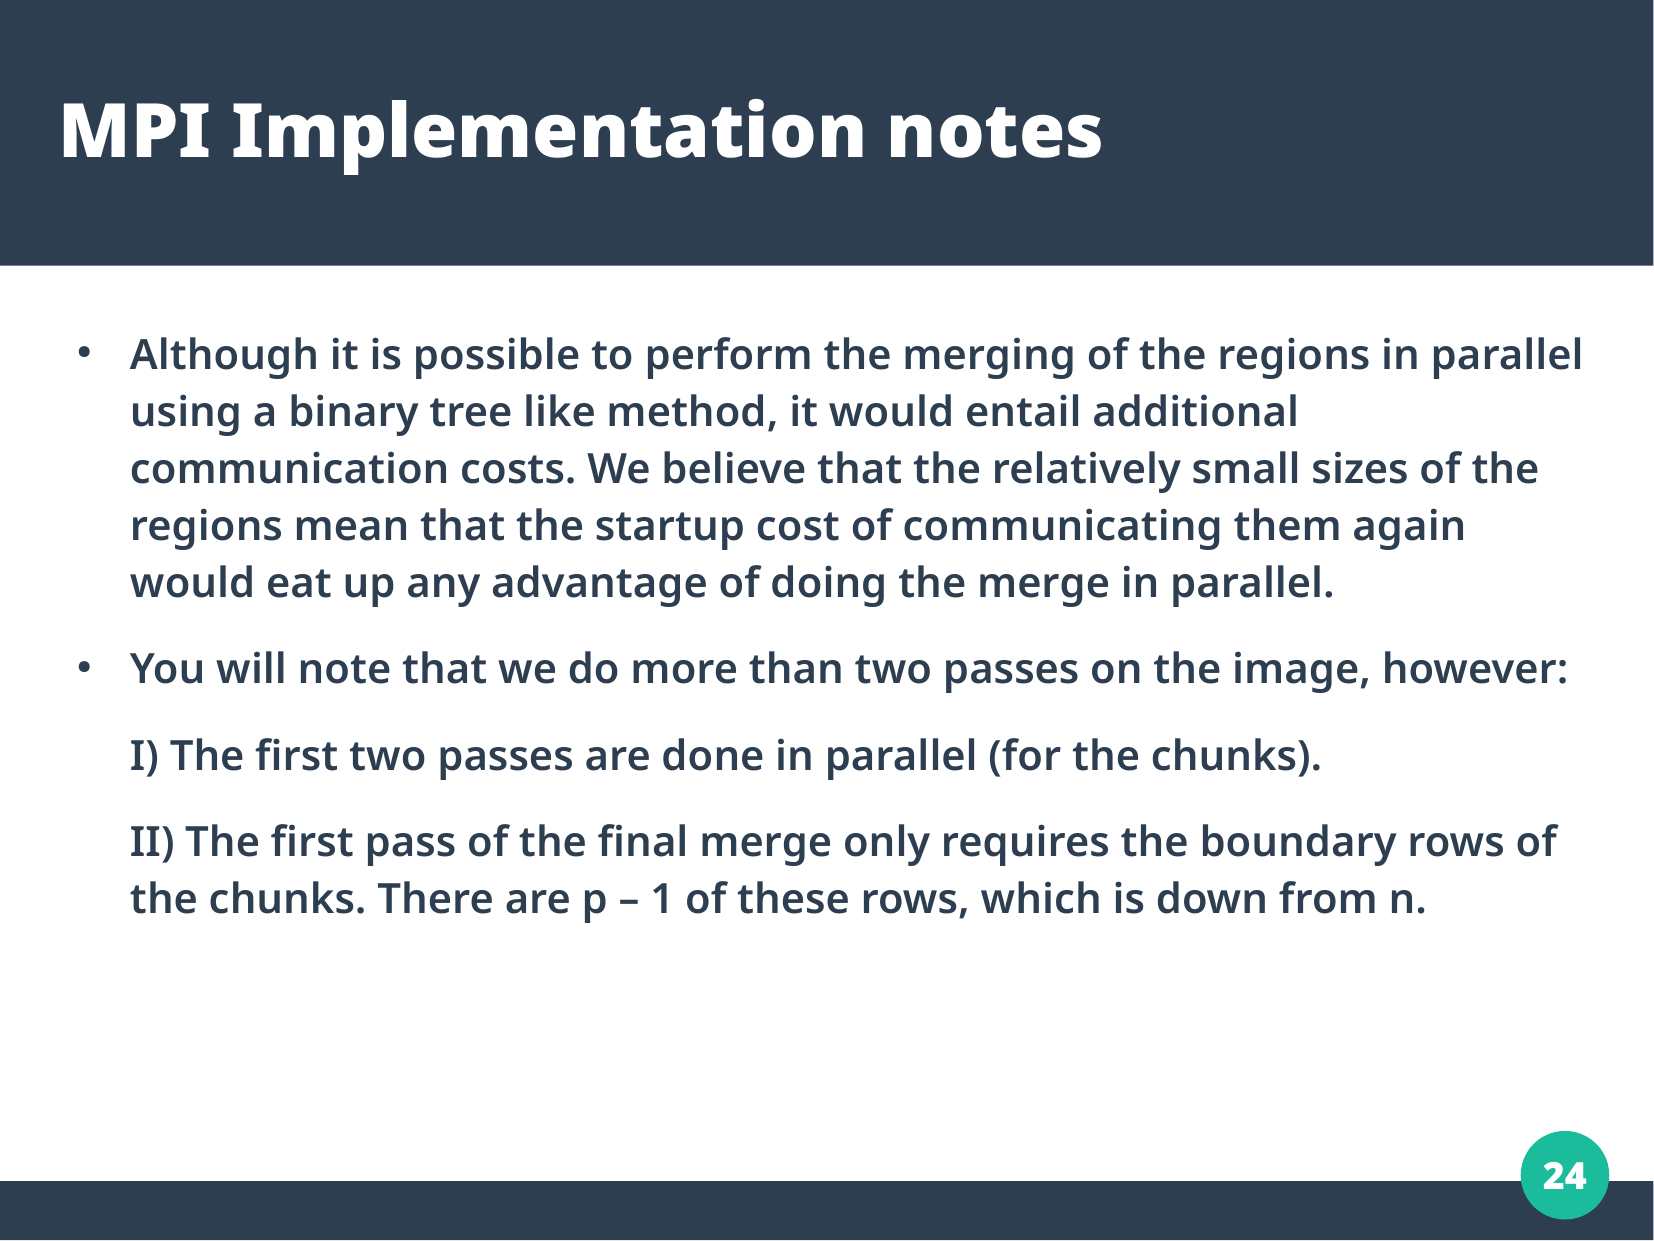

# MPI Implementation notes
Although it is possible to perform the merging of the regions in parallel using a binary tree like method, it would entail additional communication costs. We believe that the relatively small sizes of the regions mean that the startup cost of communicating them again would eat up any advantage of doing the merge in parallel.
You will note that we do more than two passes on the image, however:
I) The first two passes are done in parallel (for the chunks).
II) The first pass of the final merge only requires the boundary rows of the chunks. There are p – 1 of these rows, which is down from n.
24